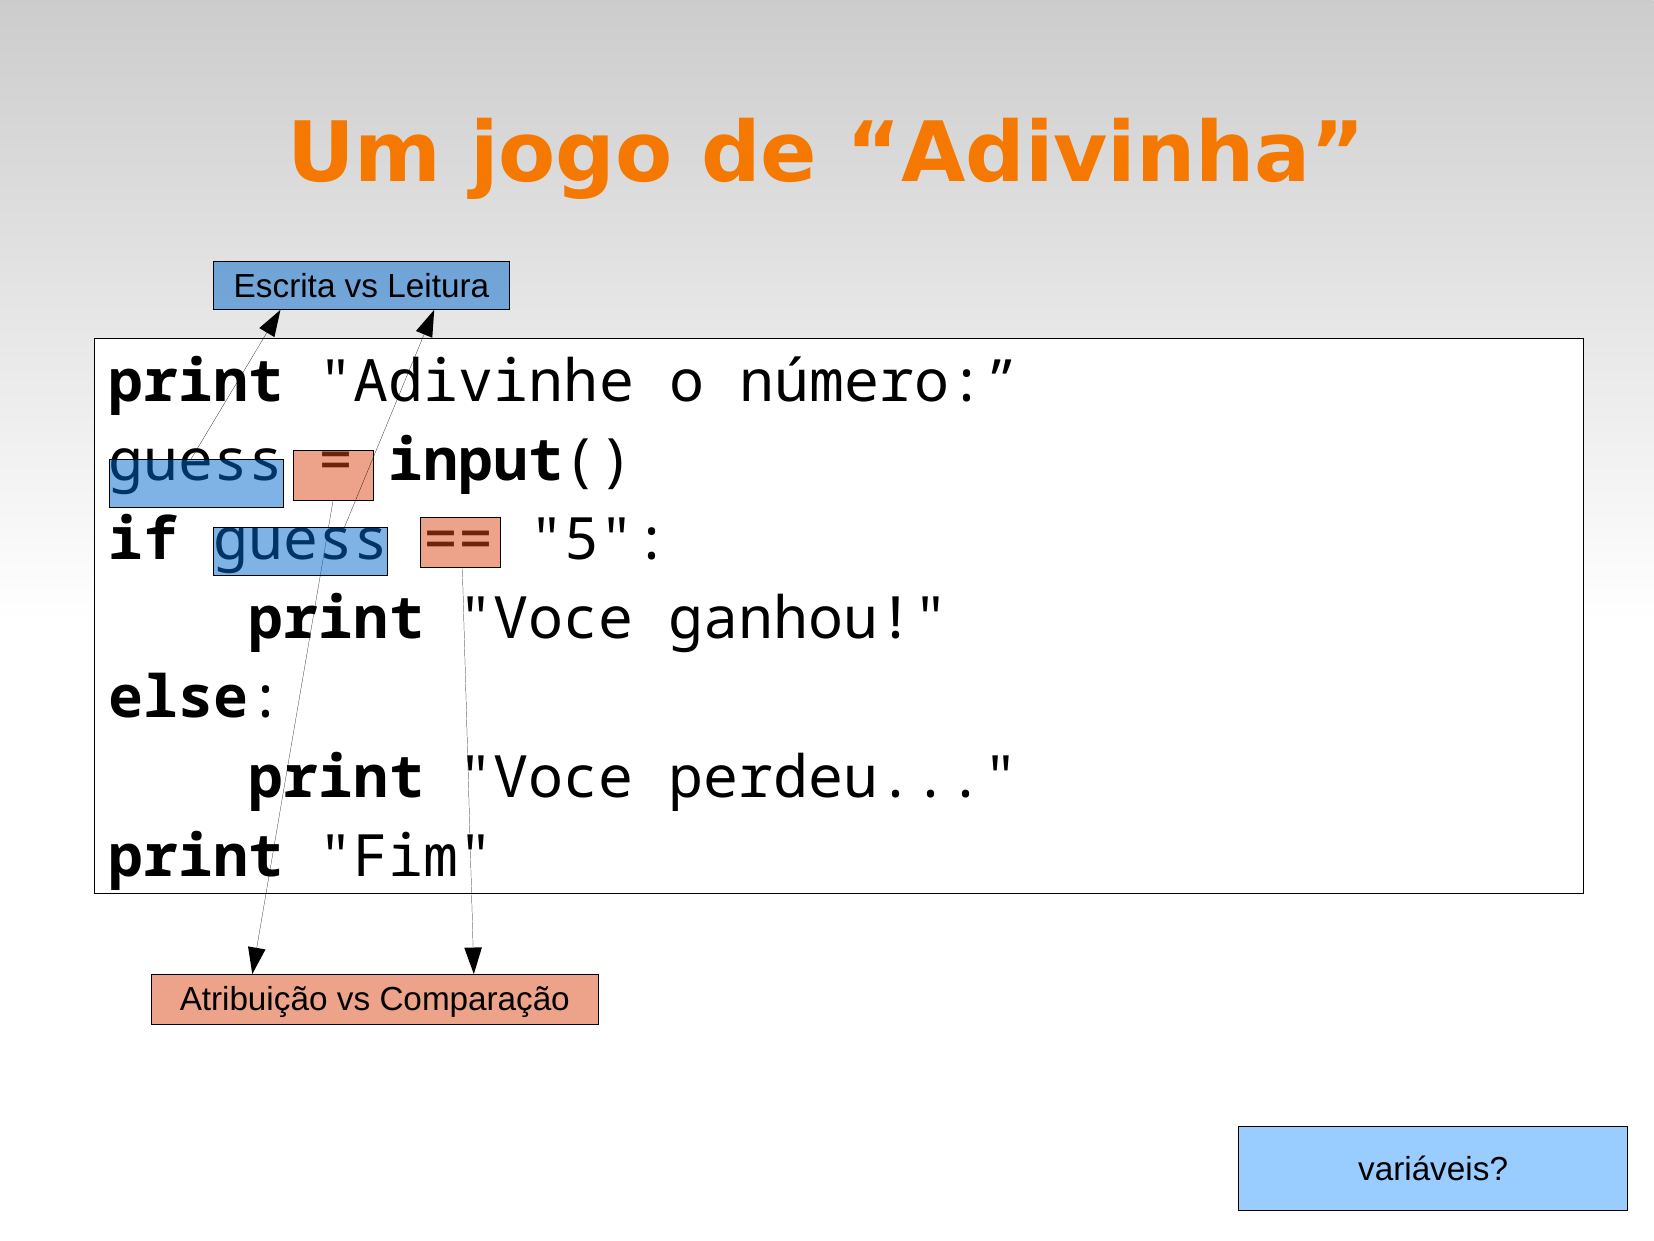

# Um jogo de “Adivinha”
Escrita vs Leitura
print "Adivinhe o número:”
guess = input()
if guess == "5":
 print "Voce ganhou!"
else:
 print "Voce perdeu..."
print "Fim"
Atribuição vs Comparação
variáveis?